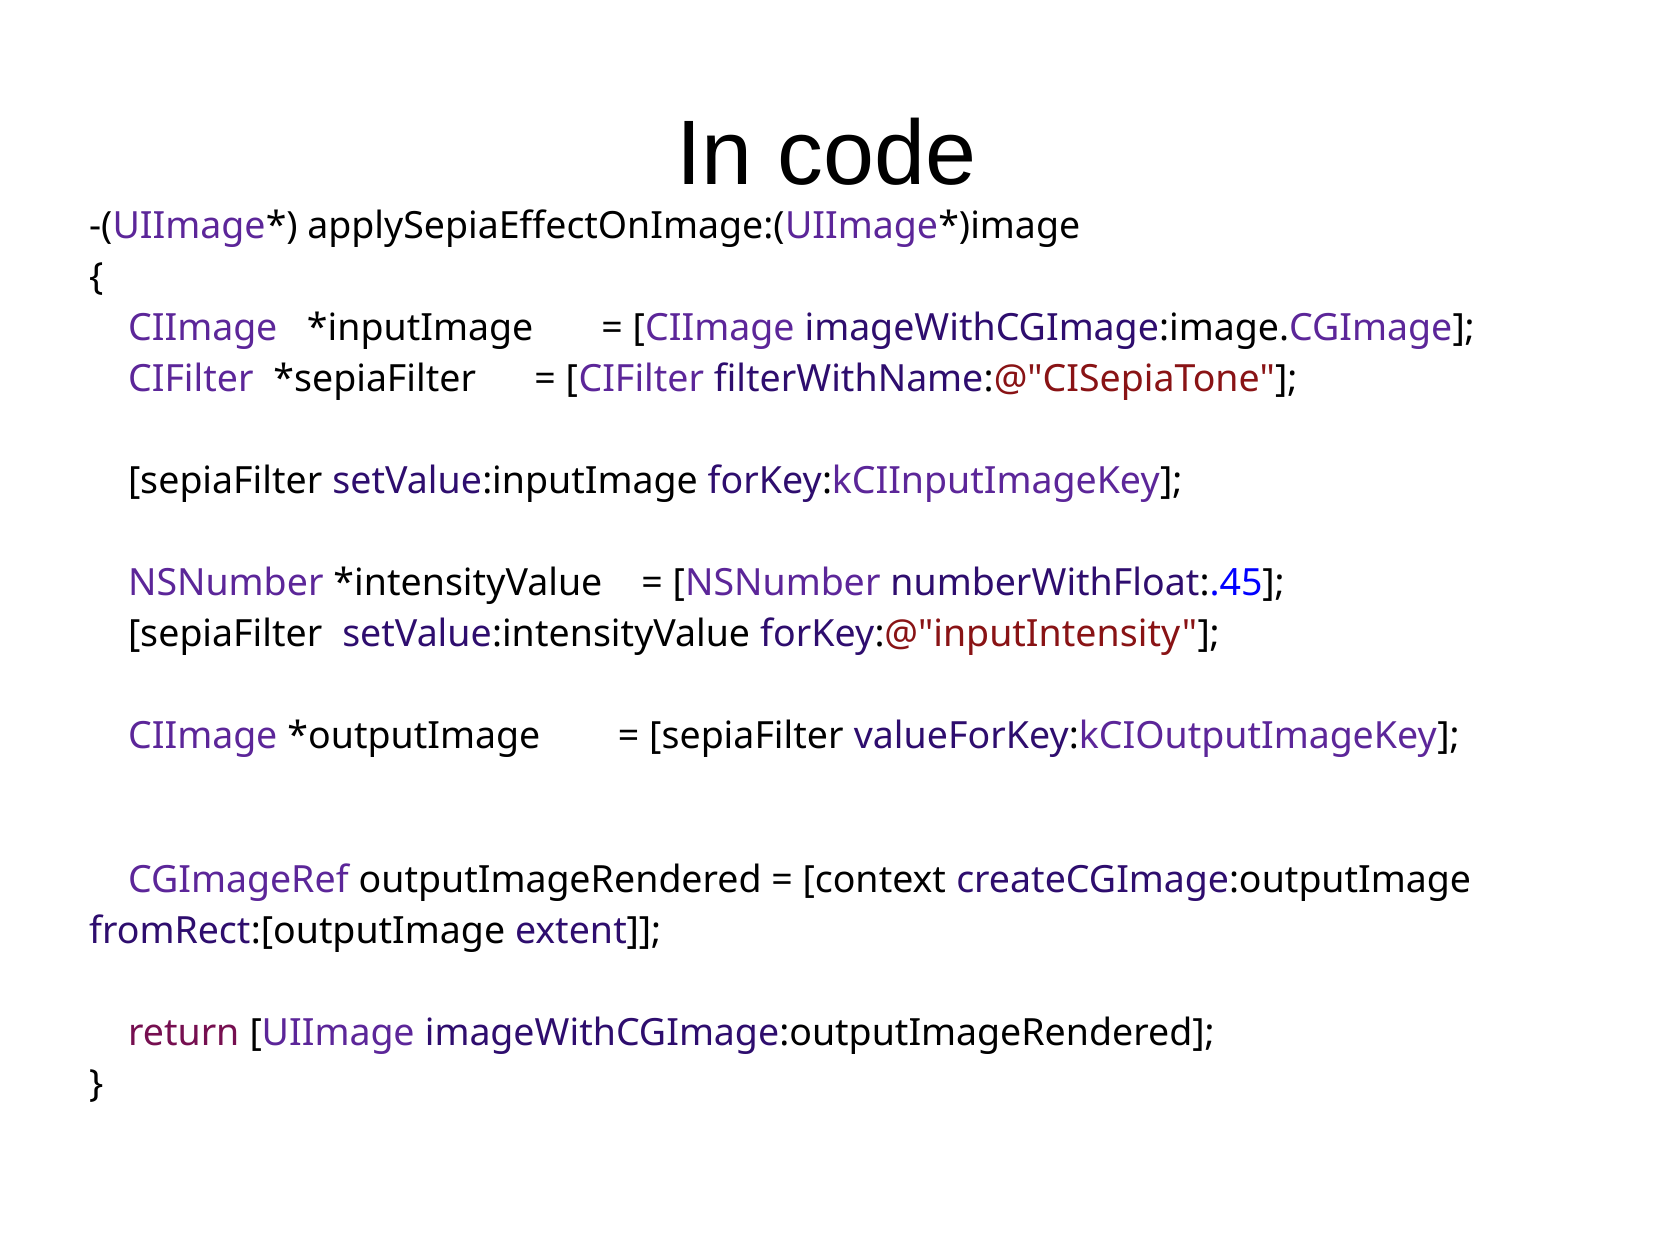

# In code
-(UIImage*) applySepiaEffectOnImage:(UIImage*)image
{
 CIImage *inputImage = [CIImage imageWithCGImage:image.CGImage];
 CIFilter *sepiaFilter = [CIFilter filterWithName:@"CISepiaTone"];
 [sepiaFilter setValue:inputImage forKey:kCIInputImageKey];
 NSNumber *intensityValue = [NSNumber numberWithFloat:.45];
 [sepiaFilter setValue:intensityValue forKey:@"inputIntensity"];
 CIImage *outputImage = [sepiaFilter valueForKey:kCIOutputImageKey];
 CGImageRef outputImageRendered = [context createCGImage:outputImage fromRect:[outputImage extent]];
 return [UIImage imageWithCGImage:outputImageRendered];
}